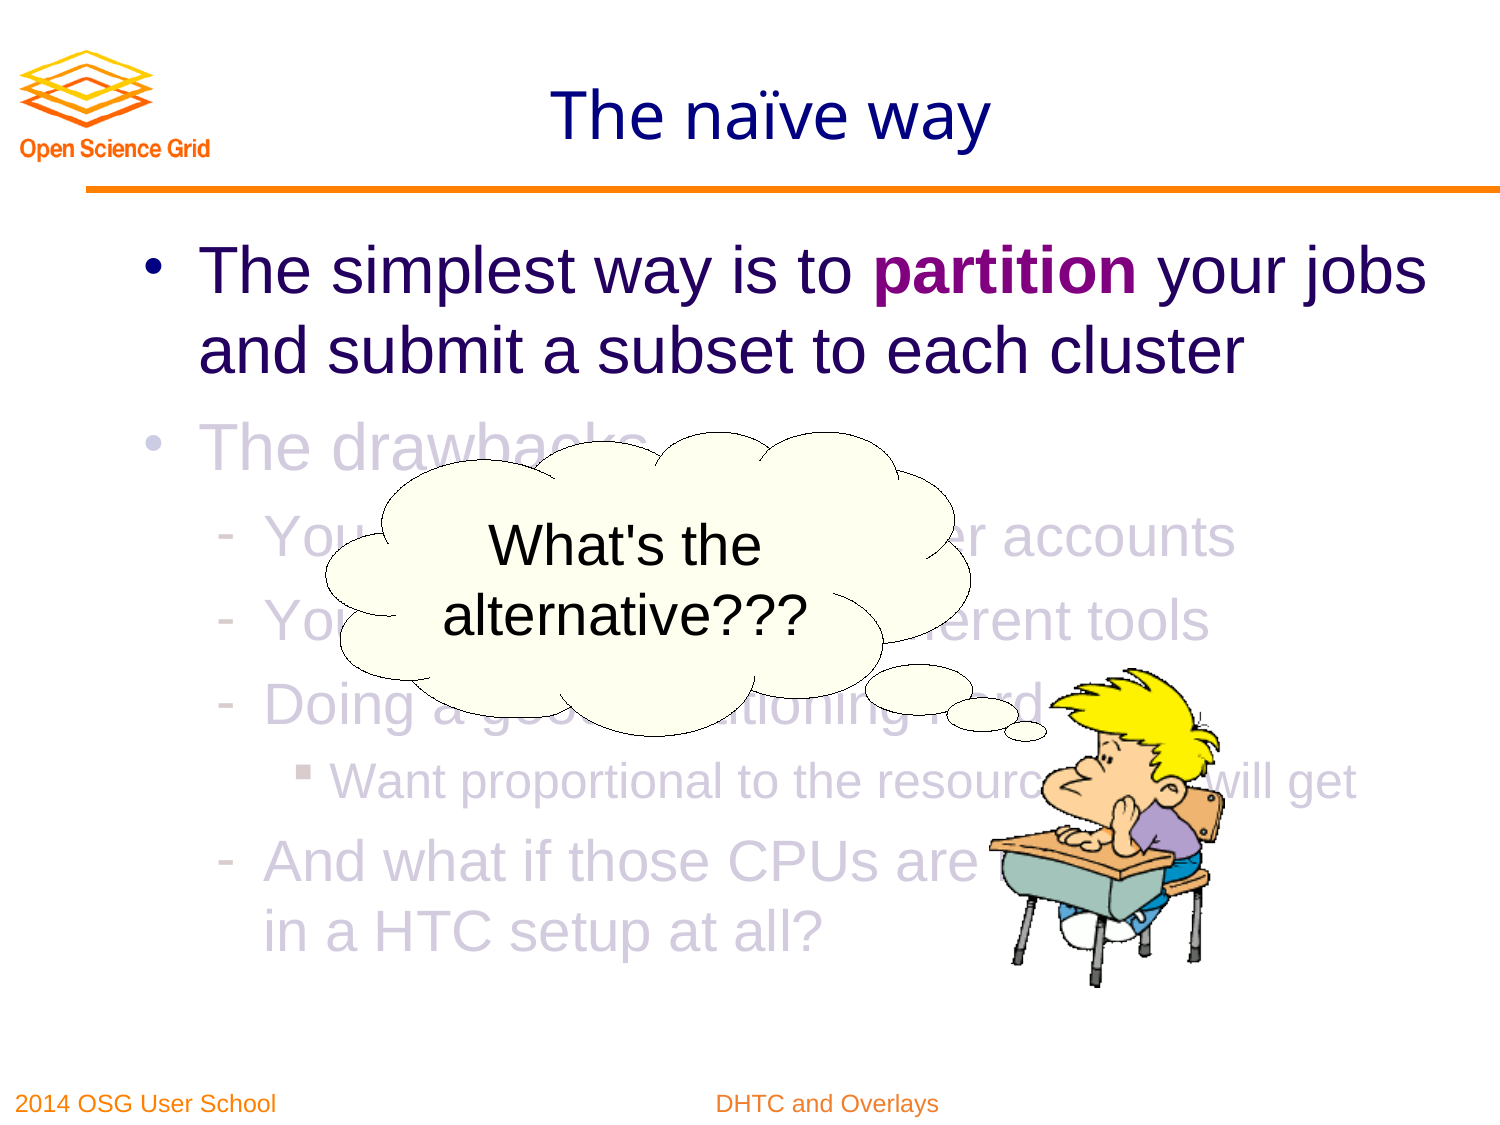

# The naïve way
The simplest way is to partition your jobs and submit a subset to each cluster
The drawbacks
You may need multiple user accounts
You may need several different tools
Doing a good partitioning hard
Want proportional to the resources you will get
And what if those CPUs are not
in a HTC setup at all?
What's the
alternative???